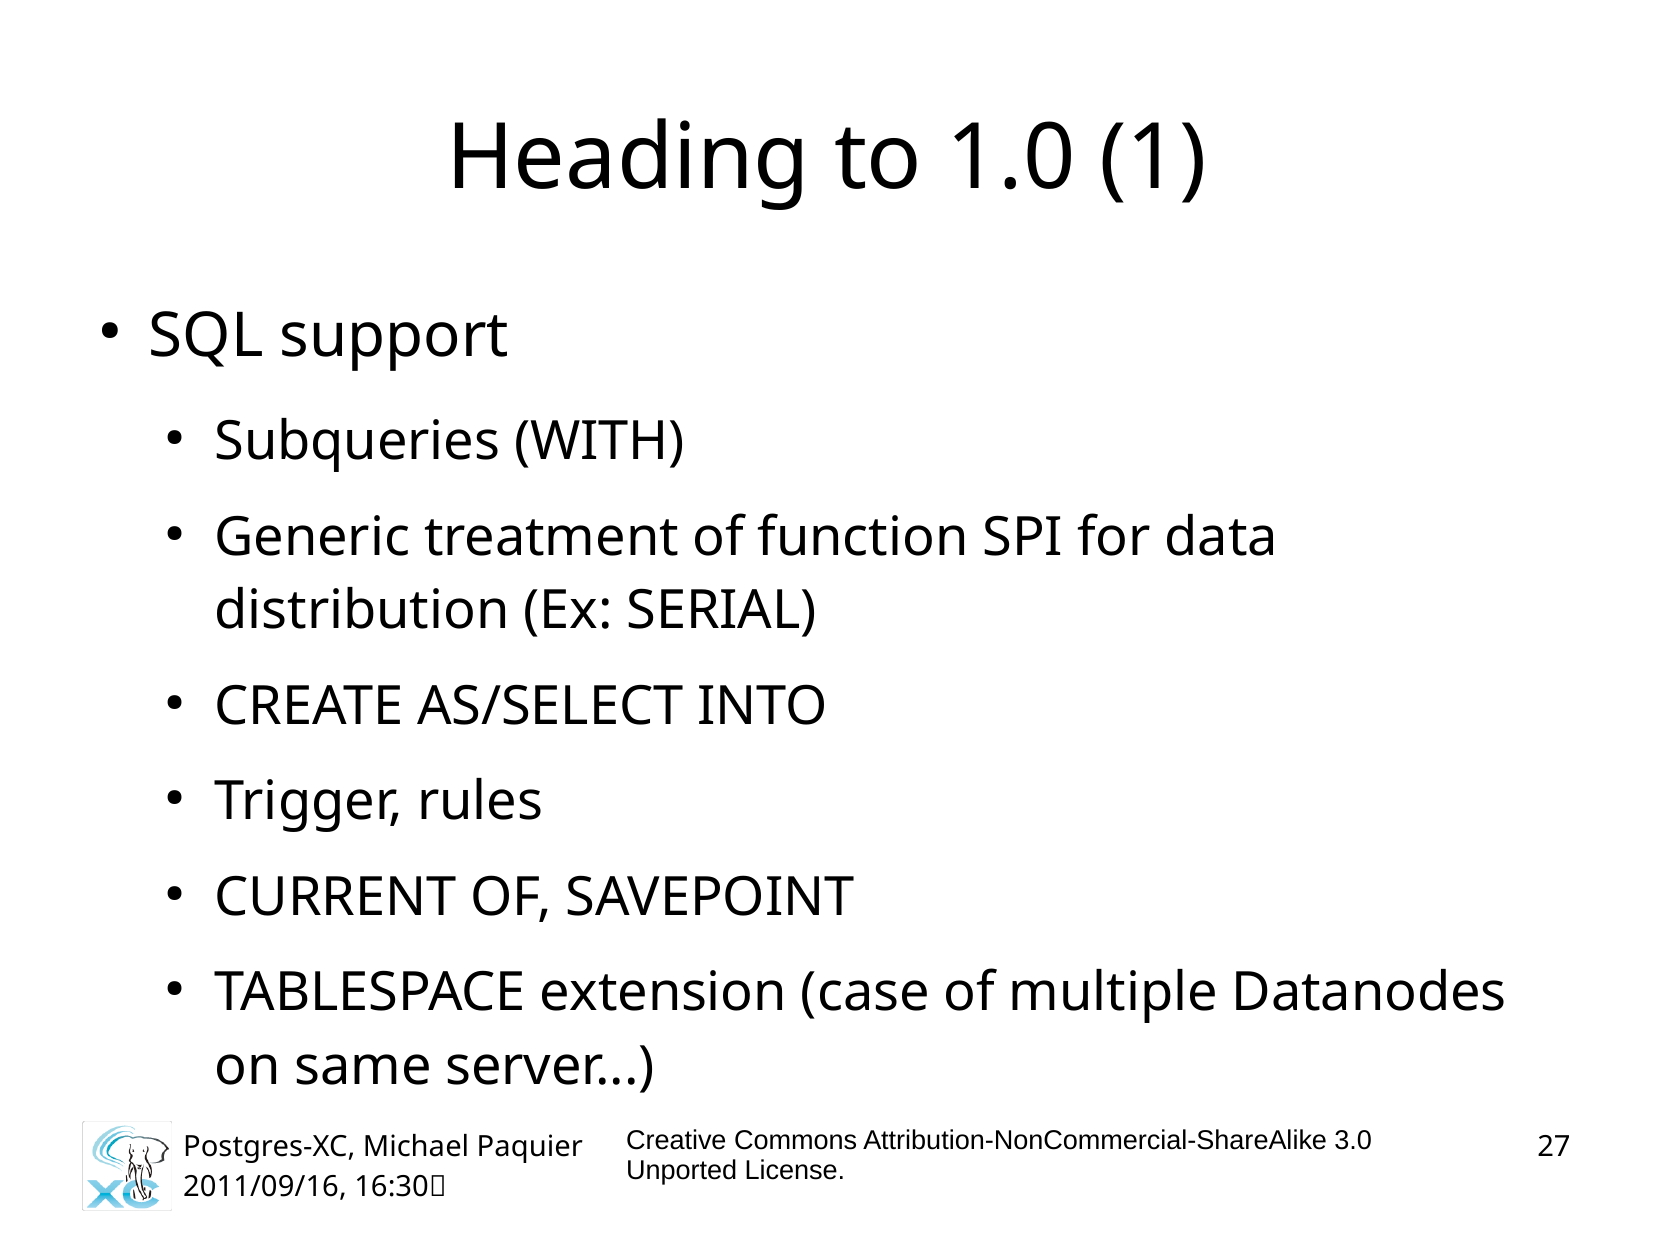

# Heading to 1.0 (1)
SQL support
Subqueries (WITH)
Generic treatment of function SPI for data distribution (Ex: SERIAL)
CREATE AS/SELECT INTO
Trigger, rules
CURRENT OF, SAVEPOINT
TABLESPACE extension (case of multiple Datanodes on same server...)
27